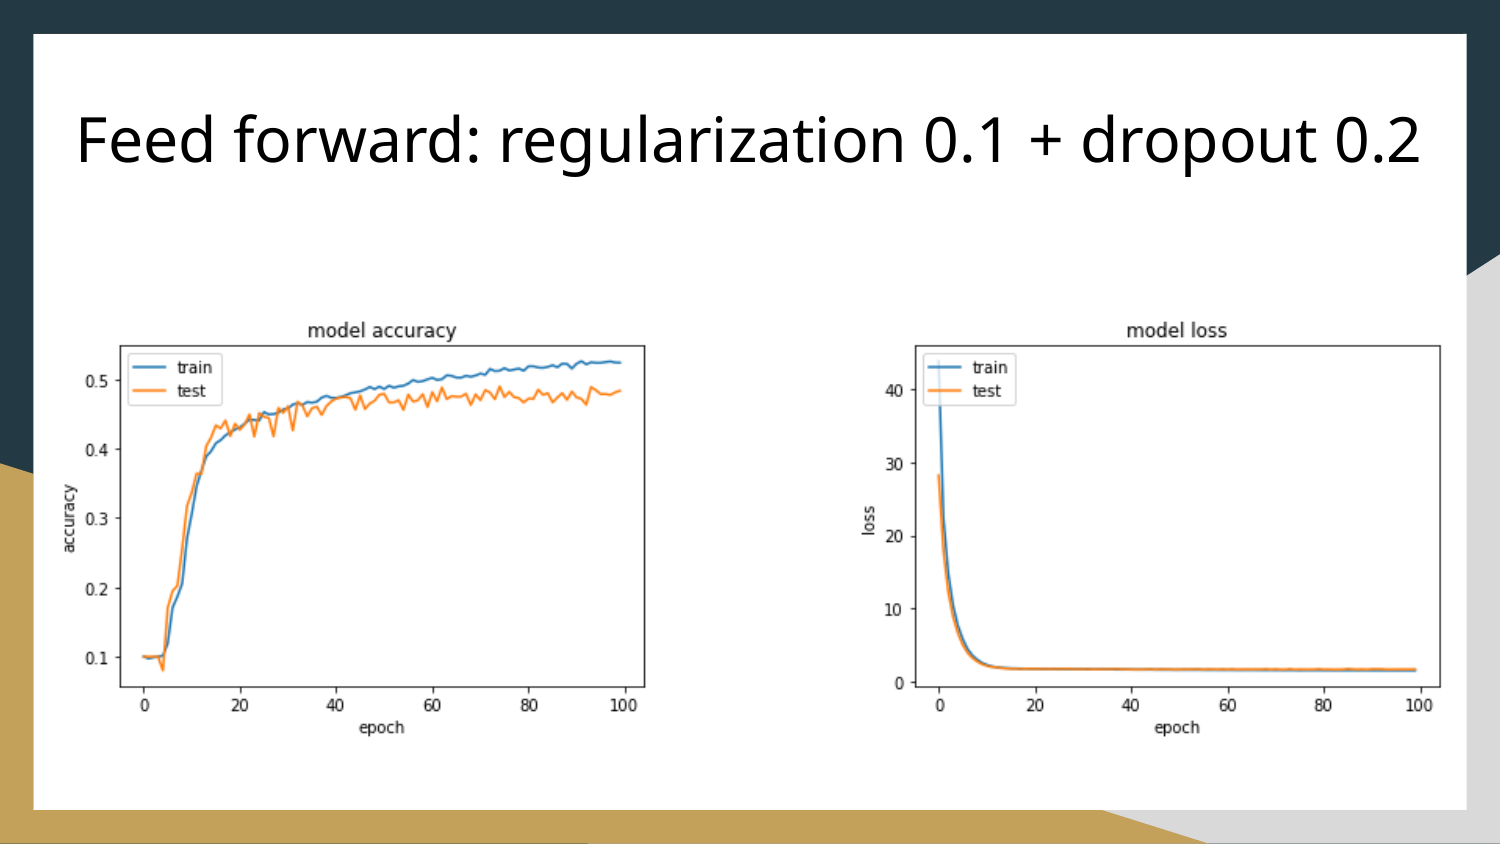

# Feed forward: regularization 0.1 + dropout 0.2